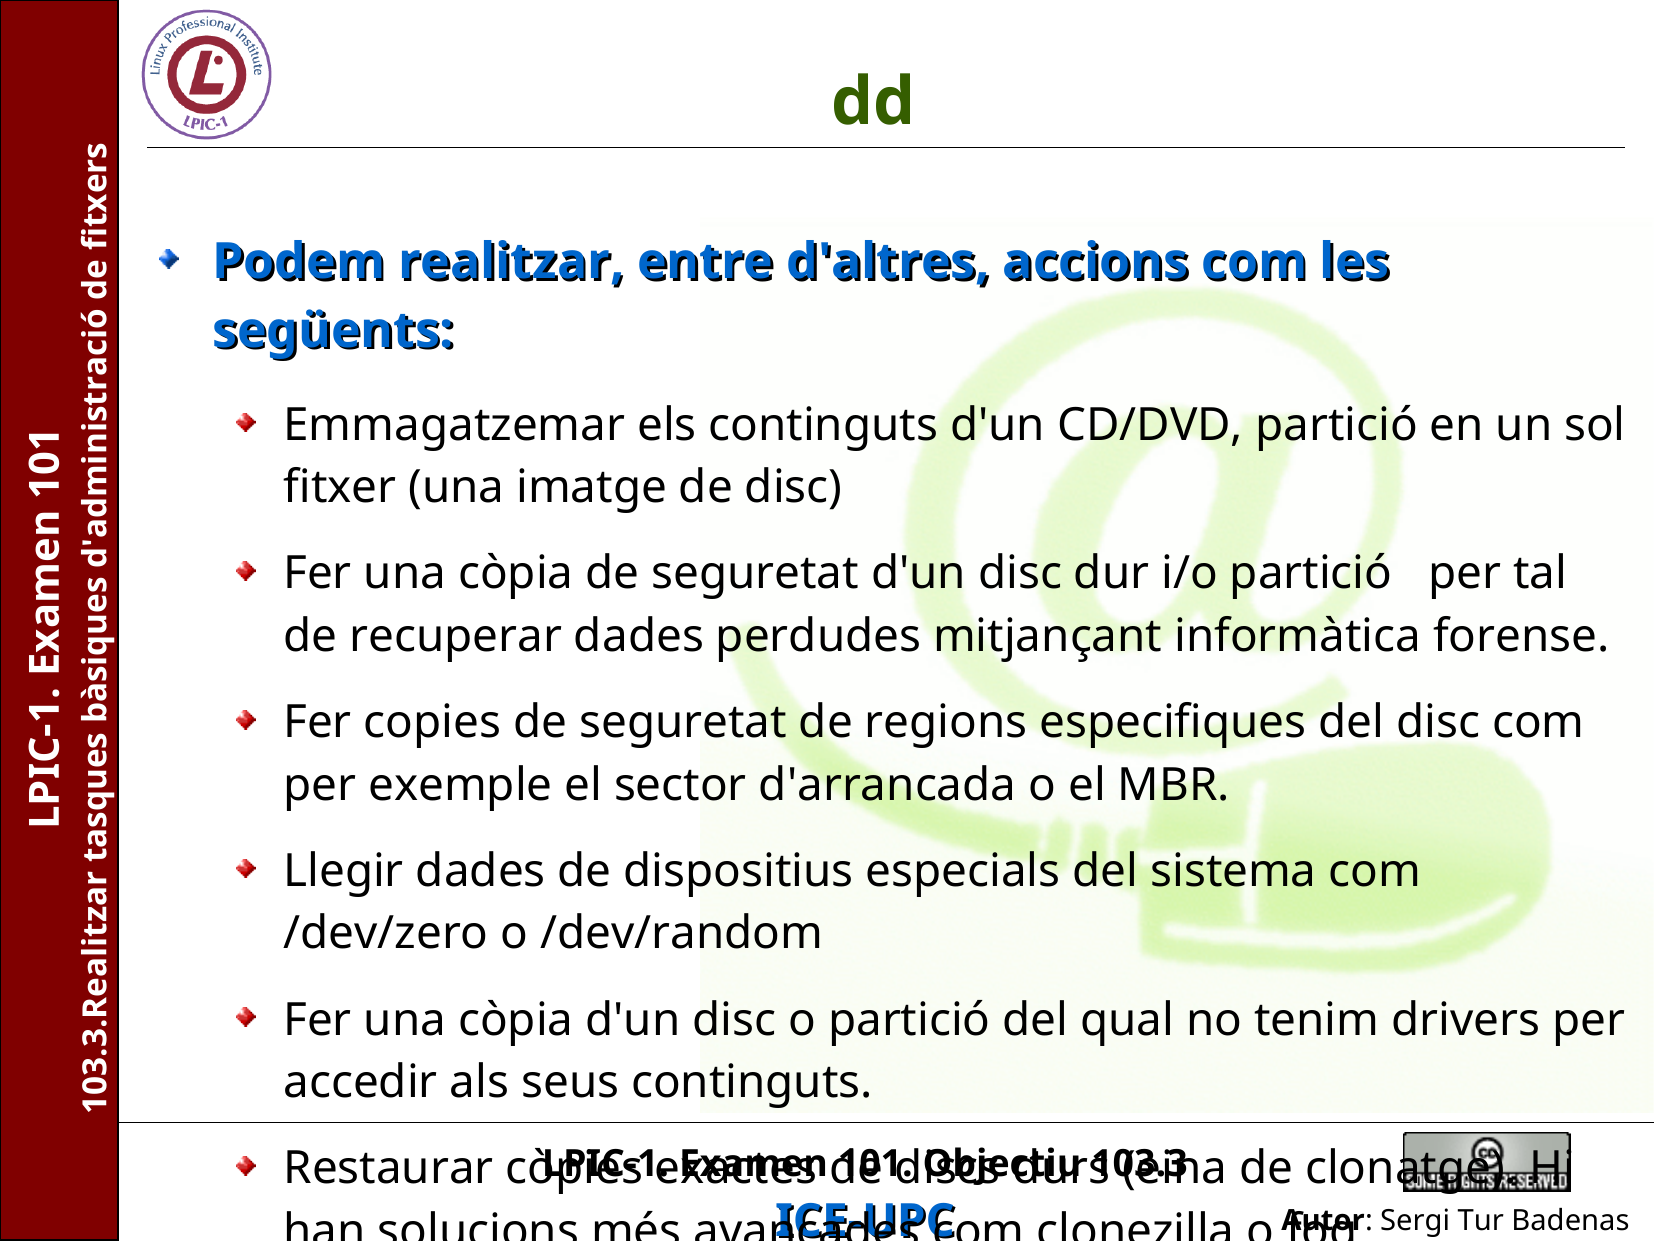

dd
# Podem realitzar, entre d'altres, accions com les següents:
Emmagatzemar els continguts d'un CD/DVD, partició en un sol fitxer (una imatge de disc)
Fer una còpia de seguretat d'un disc dur i/o partició per tal de recuperar dades perdudes mitjançant informàtica forense.
Fer copies de seguretat de regions especifiques del disc com per exemple el sector d'arrancada o el MBR.
Llegir dades de dispositius especials del sistema com /dev/zero o /dev/random
Fer una còpia d'un disc o partició del qual no tenim drivers per accedir als seus continguts.
Restaurar còpies exactes de discs durs (eina de clonatge). Hi han solucions més avançades com clonezilla o fog